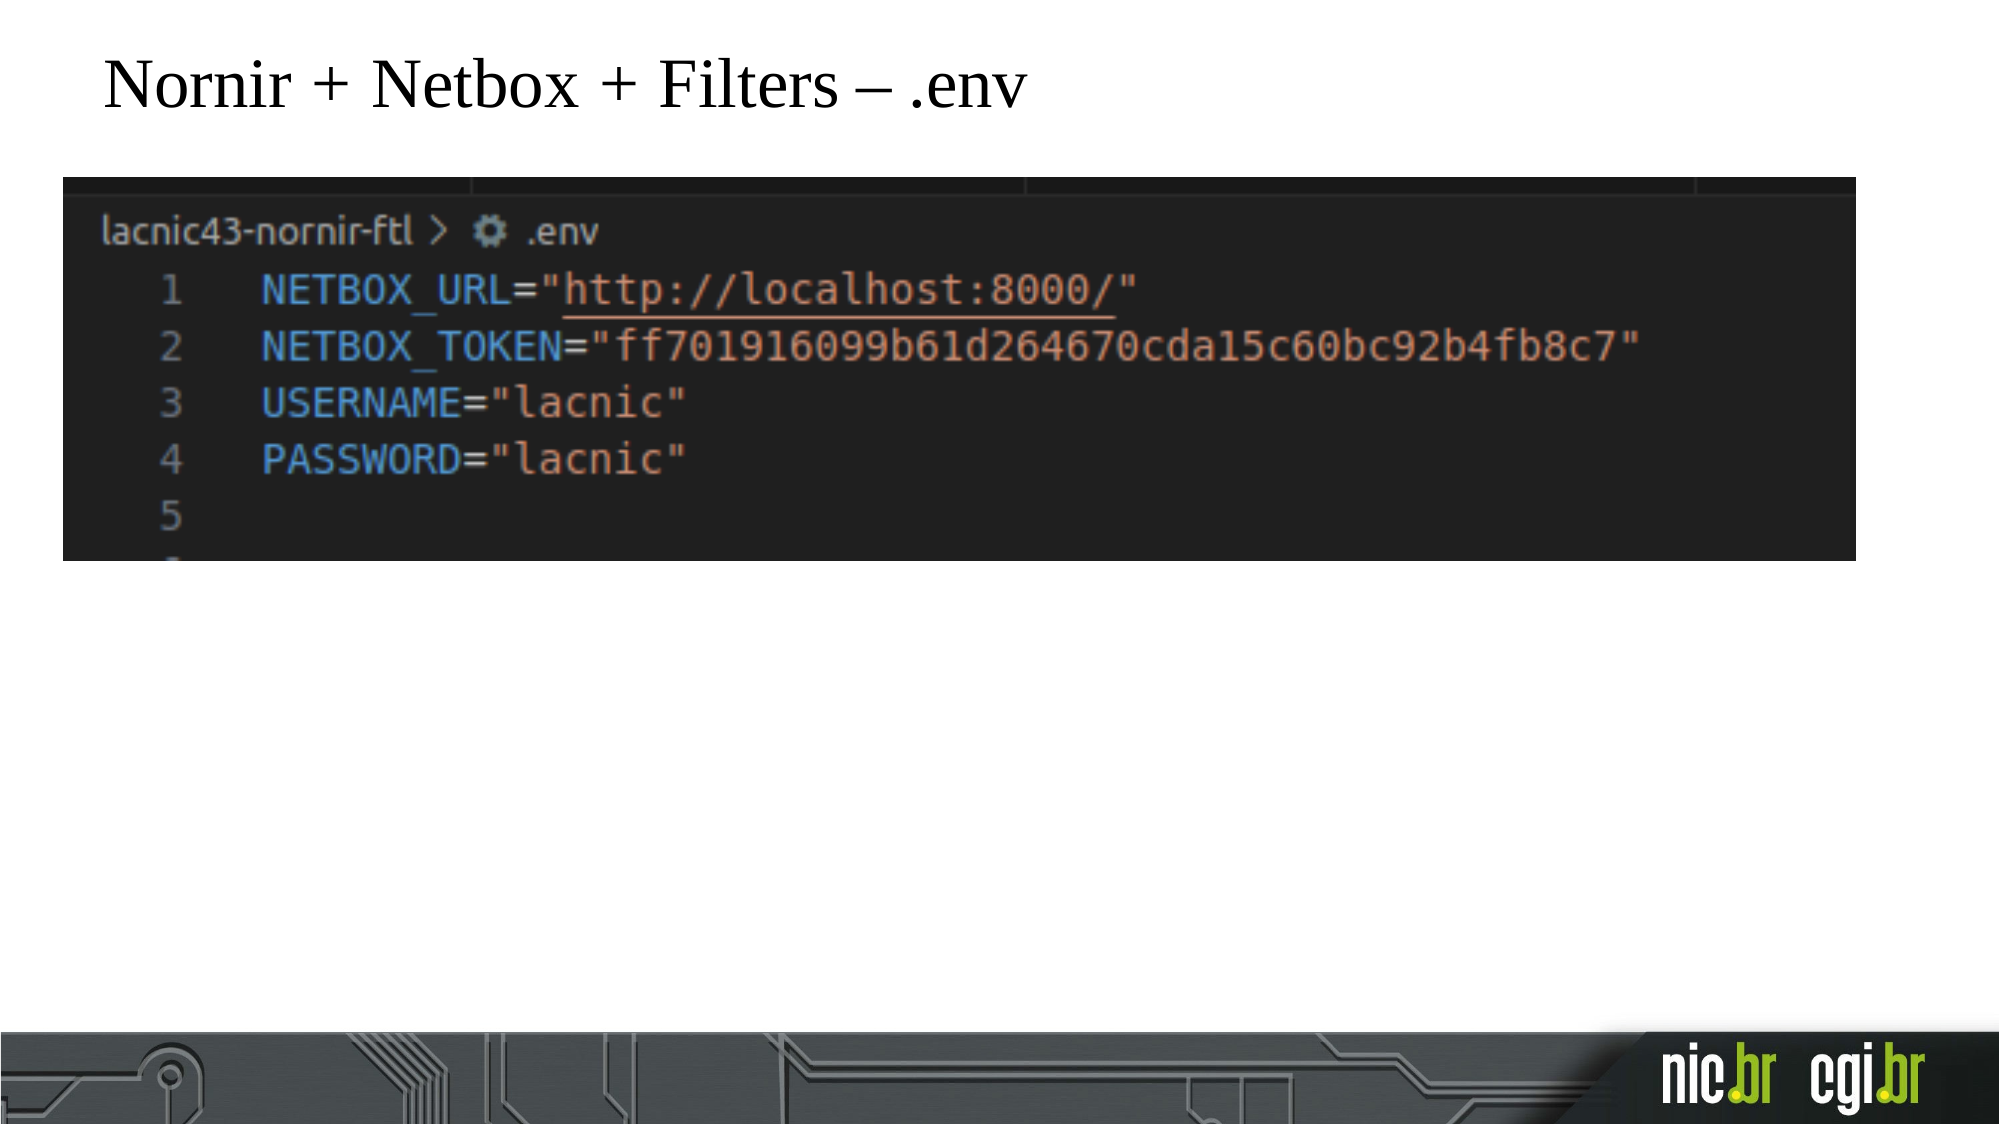

# Nornir + Netbox + Filters – .env